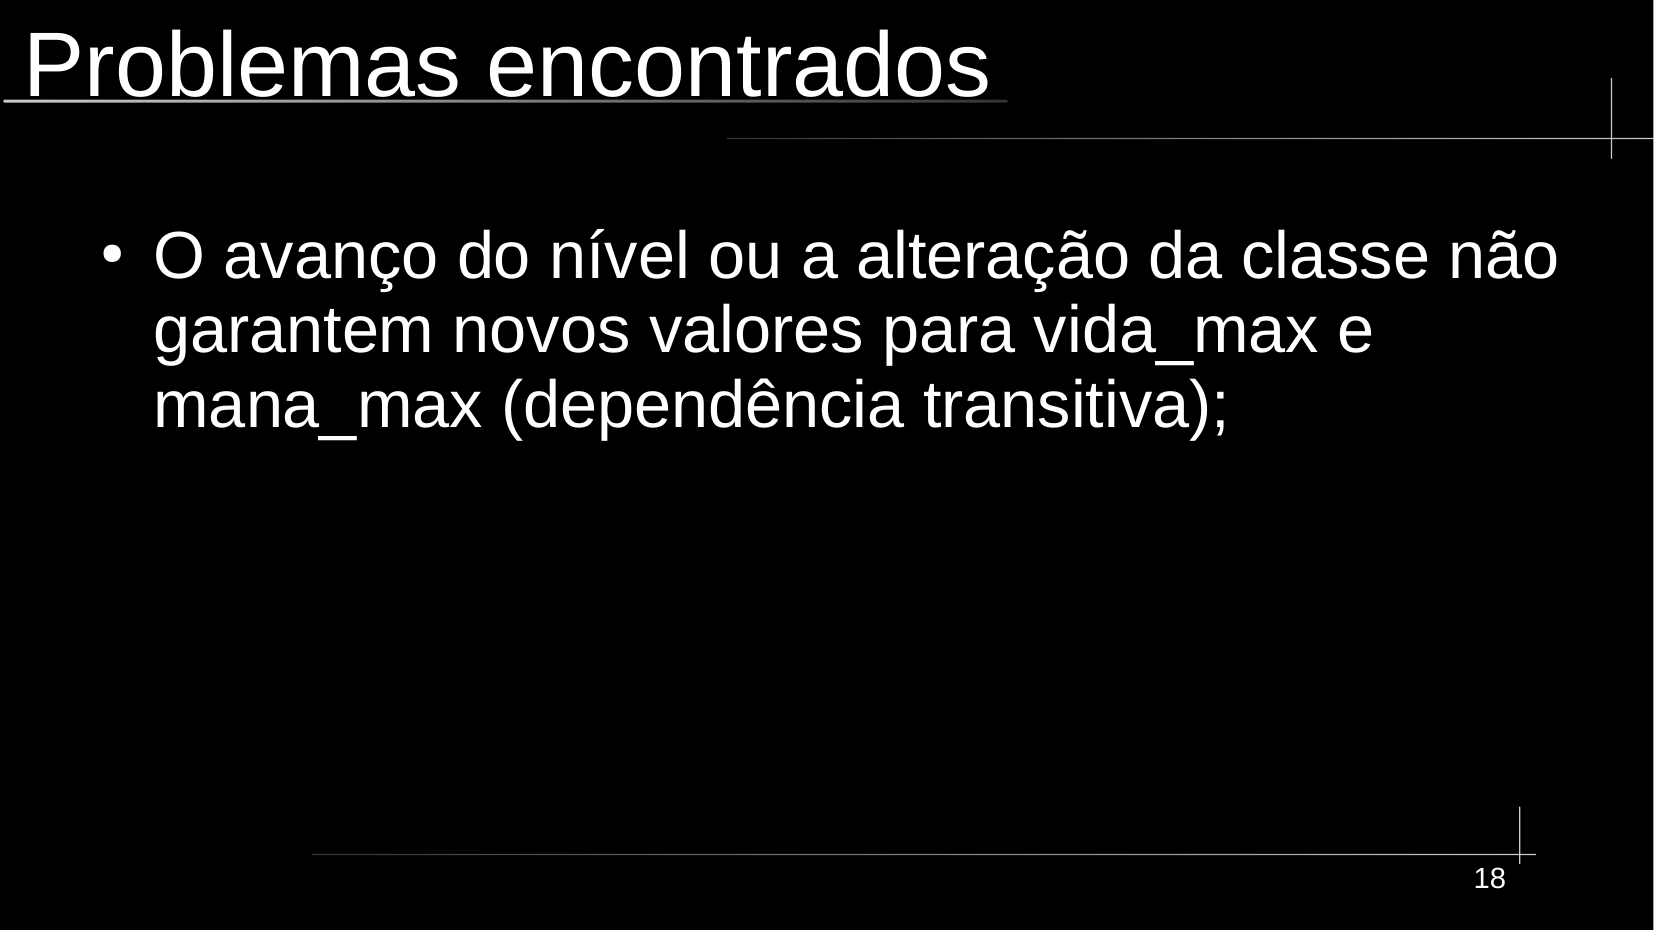

# Problemas encontrados
O avanço do nível ou a alteração da classe não garantem novos valores para vida_max e mana_max (dependência transitiva);
18